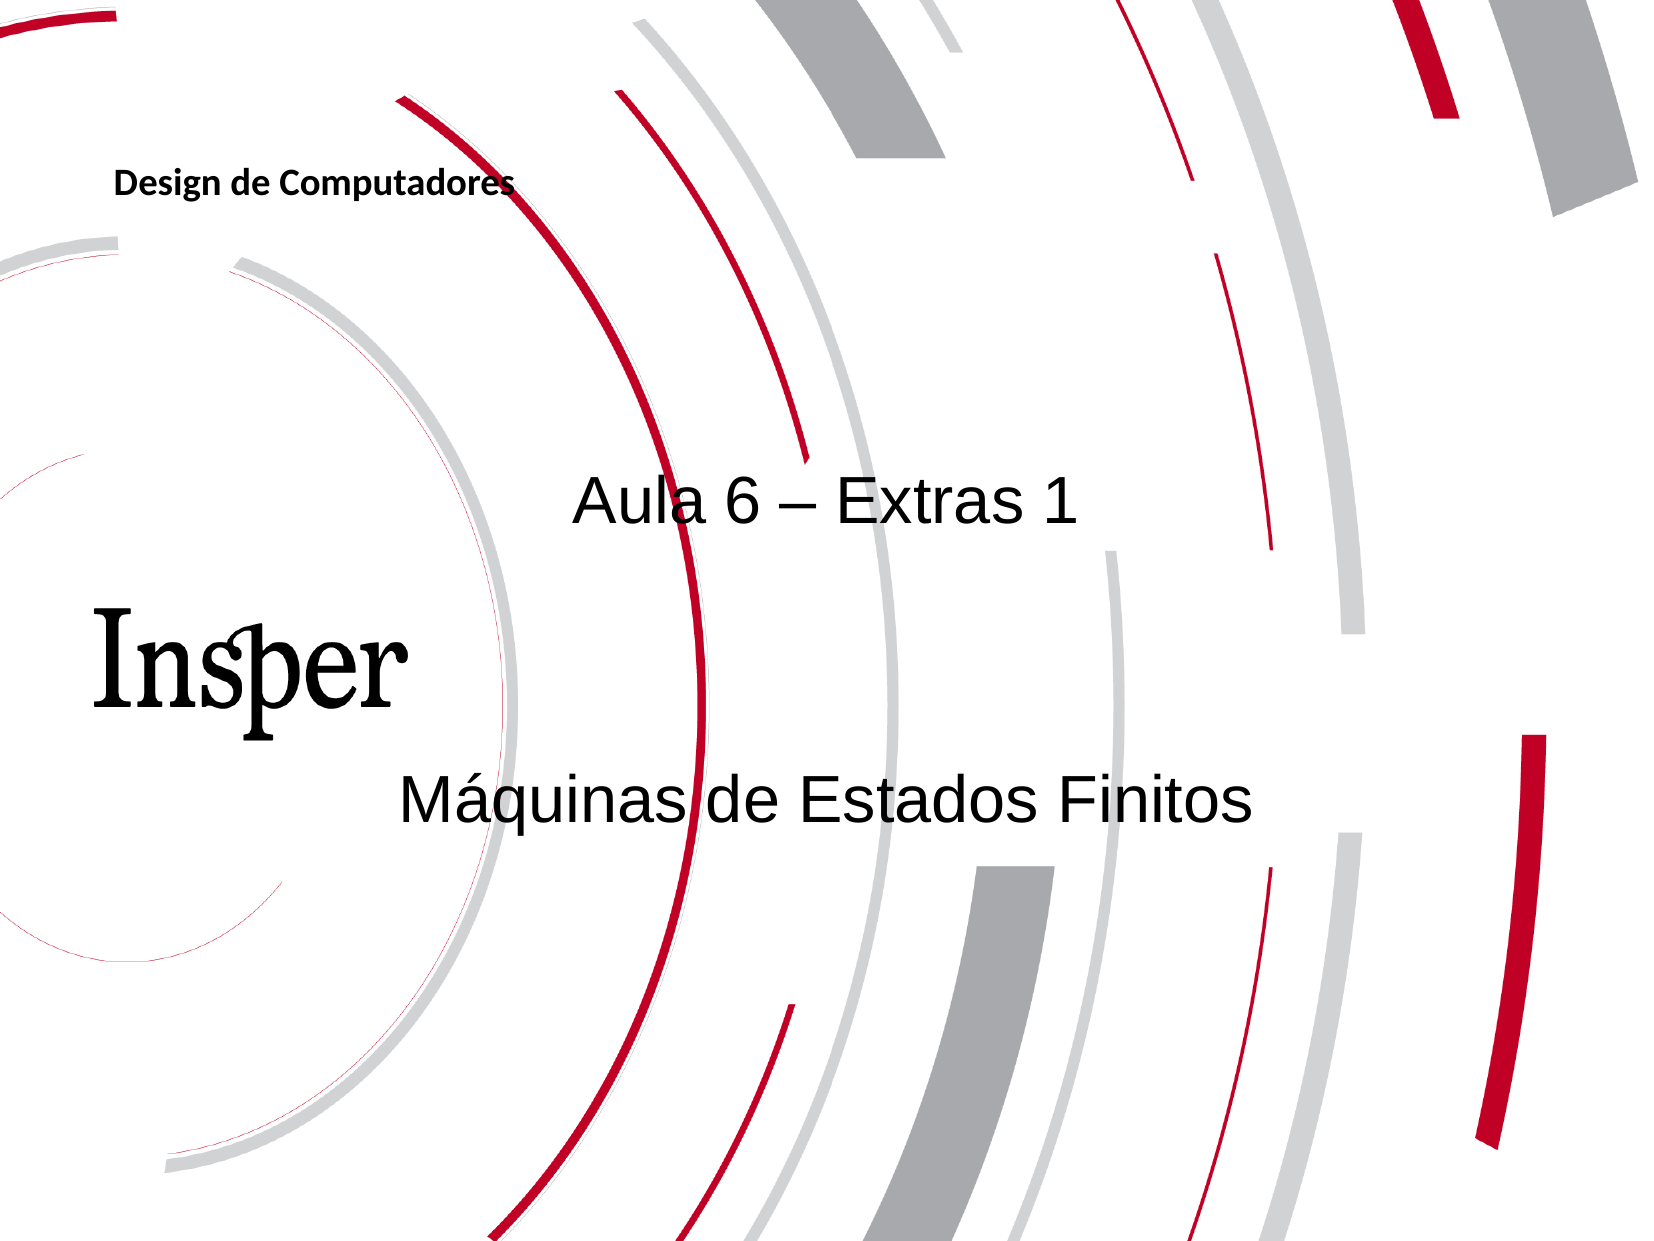

# Design de Computadores
Aula 6 – Extras 1
Máquinas de Estados Finitos